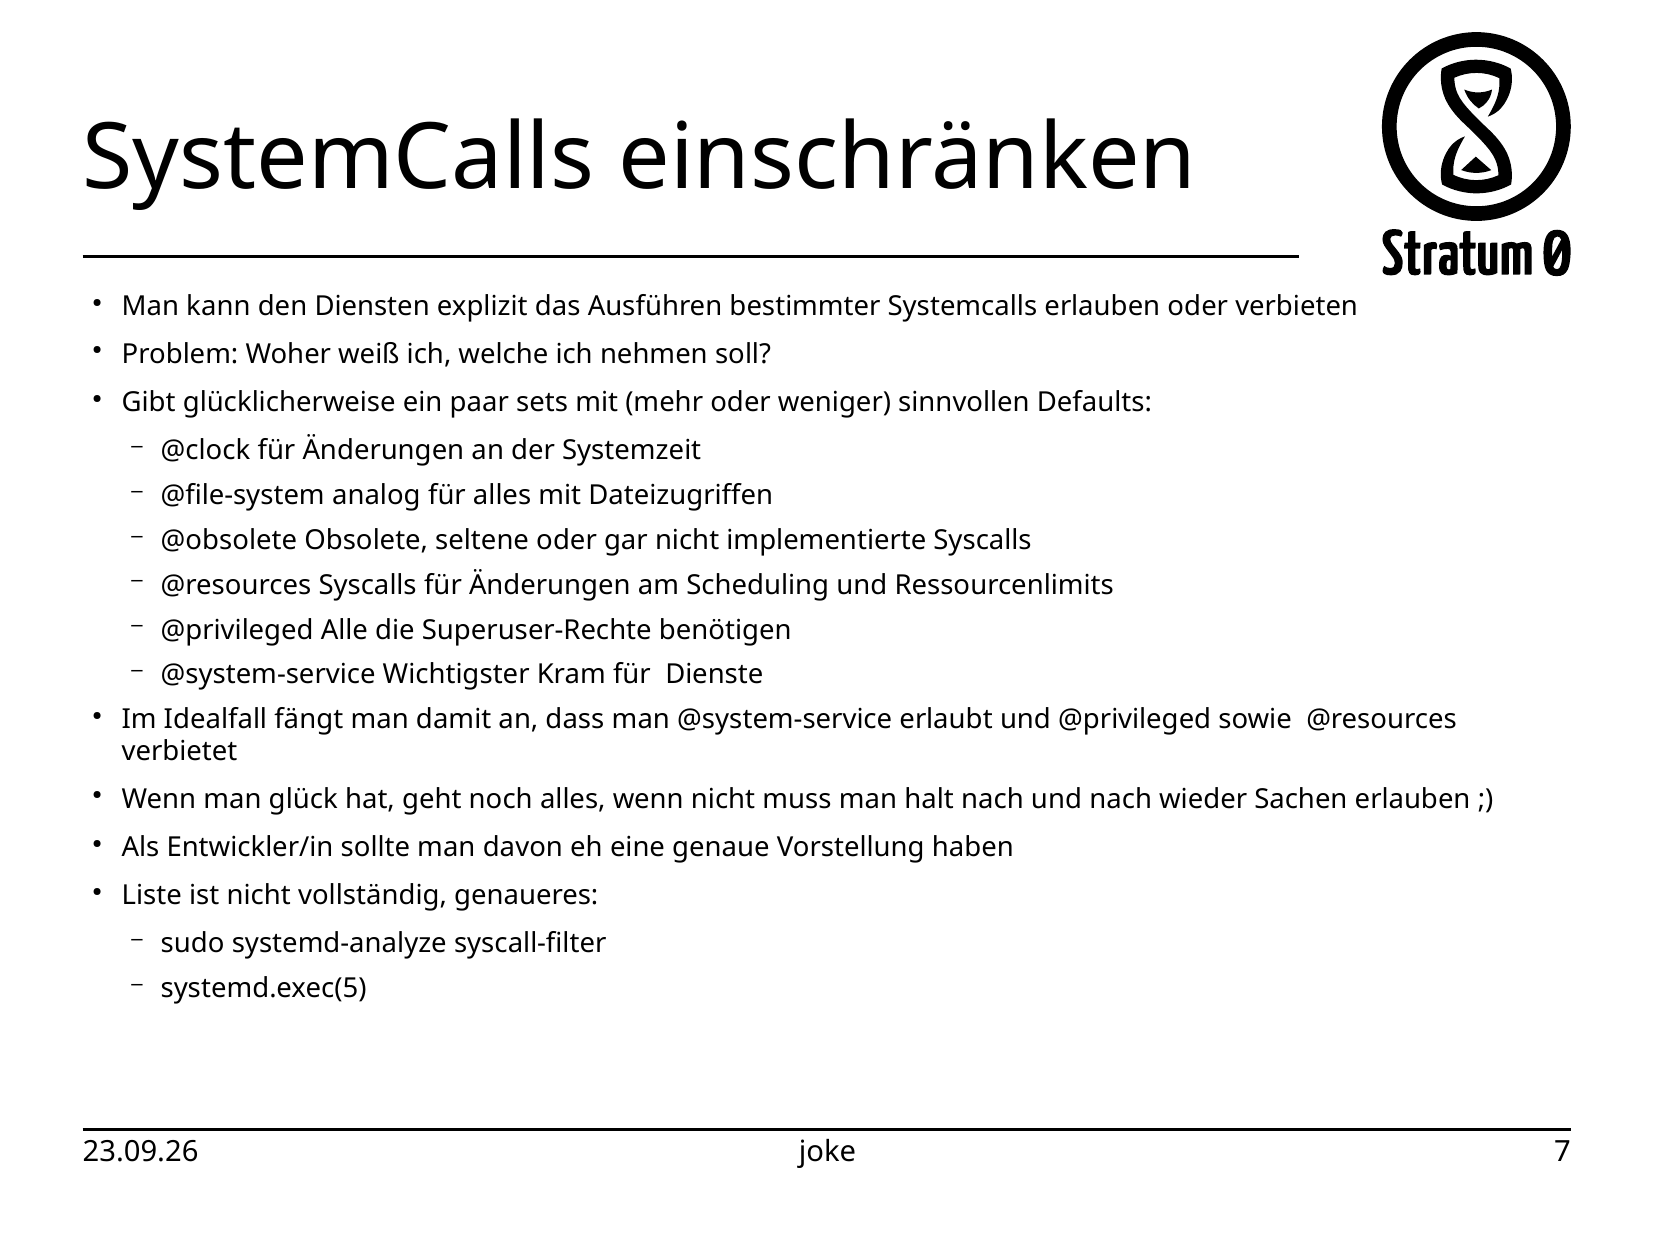

# SystemCalls einschränken
Man kann den Diensten explizit das Ausführen bestimmter Systemcalls erlauben oder verbieten
Problem: Woher weiß ich, welche ich nehmen soll?
Gibt glücklicherweise ein paar sets mit (mehr oder weniger) sinnvollen Defaults:
@clock für Änderungen an der Systemzeit
@file-system analog für alles mit Dateizugriffen
@obsolete Obsolete, seltene oder gar nicht implementierte Syscalls
@resources Syscalls für Änderungen am Scheduling und Ressourcenlimits
@privileged Alle die Superuser-Rechte benötigen
@system-service Wichtigster Kram für Dienste
Im Idealfall fängt man damit an, dass man @system-service erlaubt und @privileged sowie @resources verbietet
Wenn man glück hat, geht noch alles, wenn nicht muss man halt nach und nach wieder Sachen erlauben ;)
Als Entwickler/in sollte man davon eh eine genaue Vorstellung haben
Liste ist nicht vollständig, genaueres:
sudo systemd-analyze syscall-filter
systemd.exec(5)
Chrissi^
7